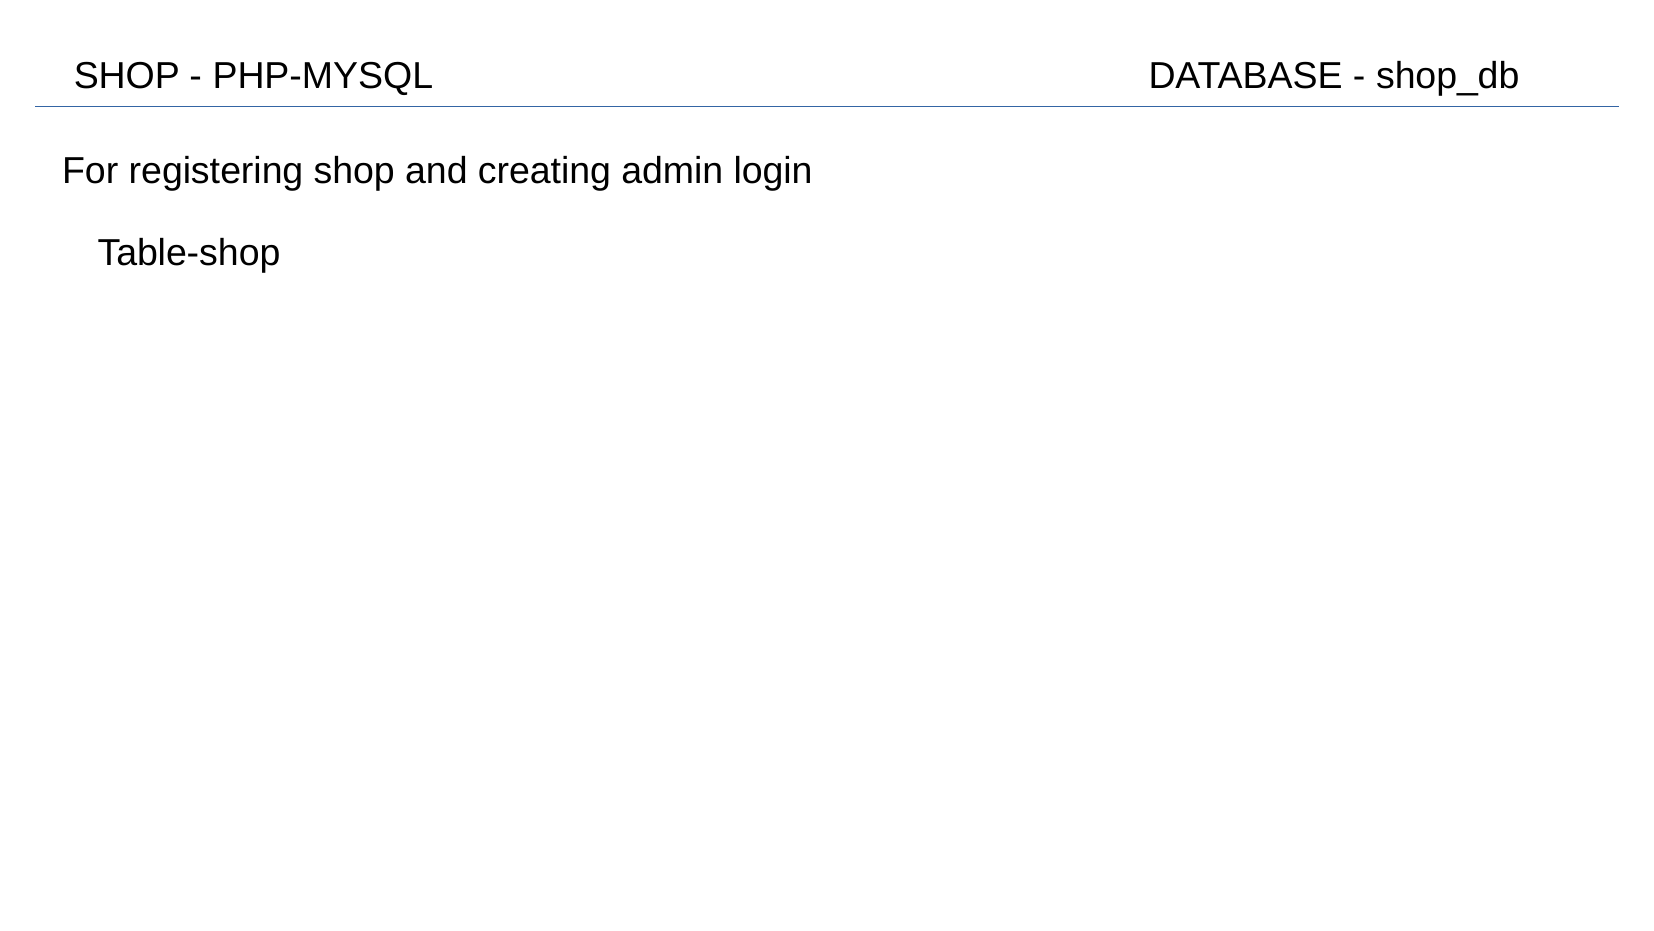

SHOP - PHP-MYSQL
DATABASE - shop_db
For registering shop and creating admin login
Table-shop